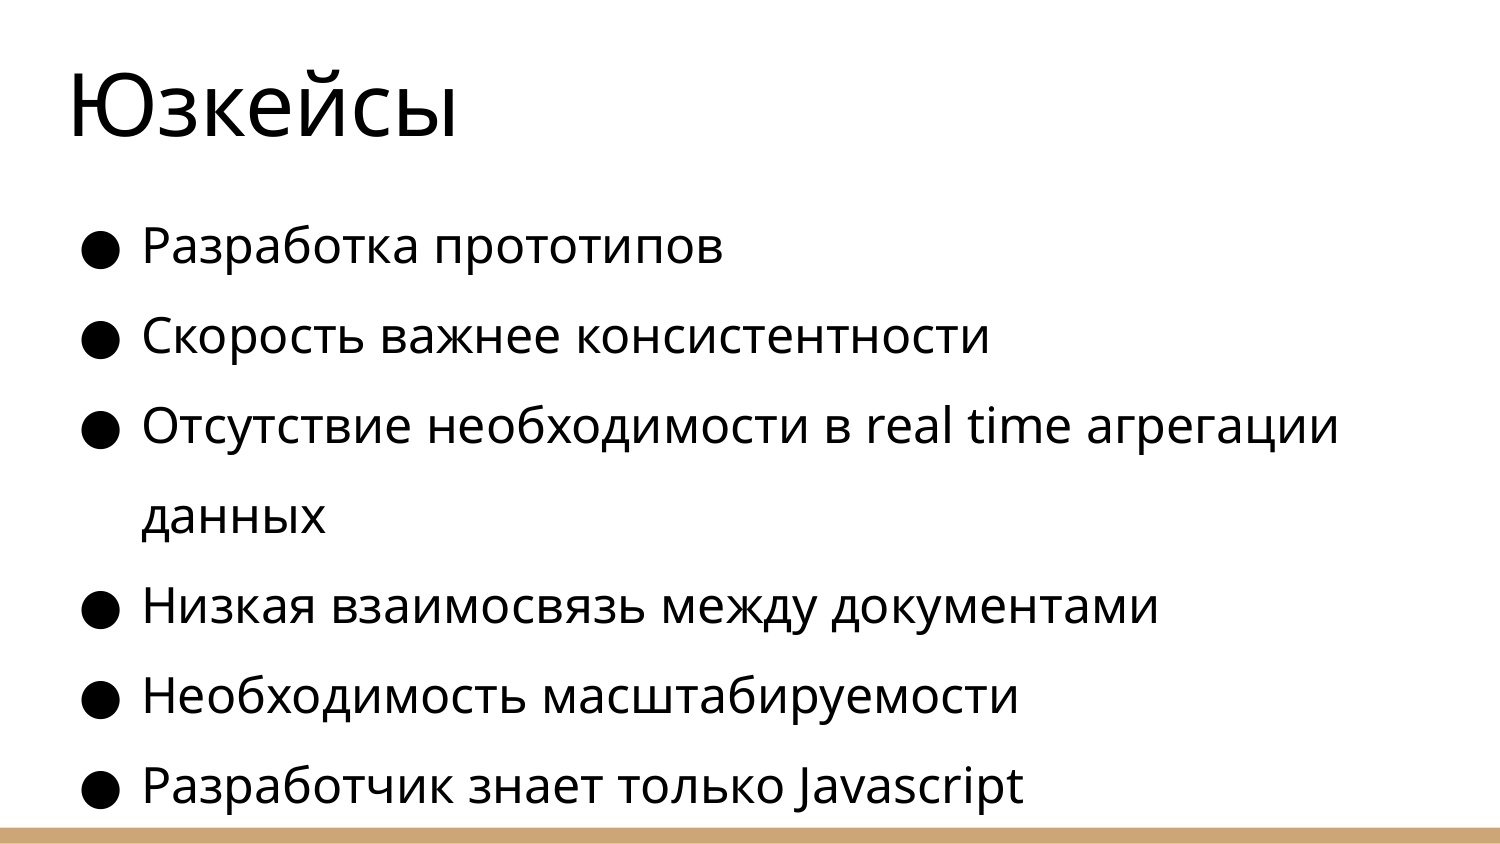

# Юзкейсы
Разработка прототипов
Скорость важнее консистентности
Отсутствие необходимости в real time агрегации данных
Низкая взаимосвязь между документами
Необходимость масштабируемости
Разработчик знает только Javascript
Необходимо хранить сырые данные